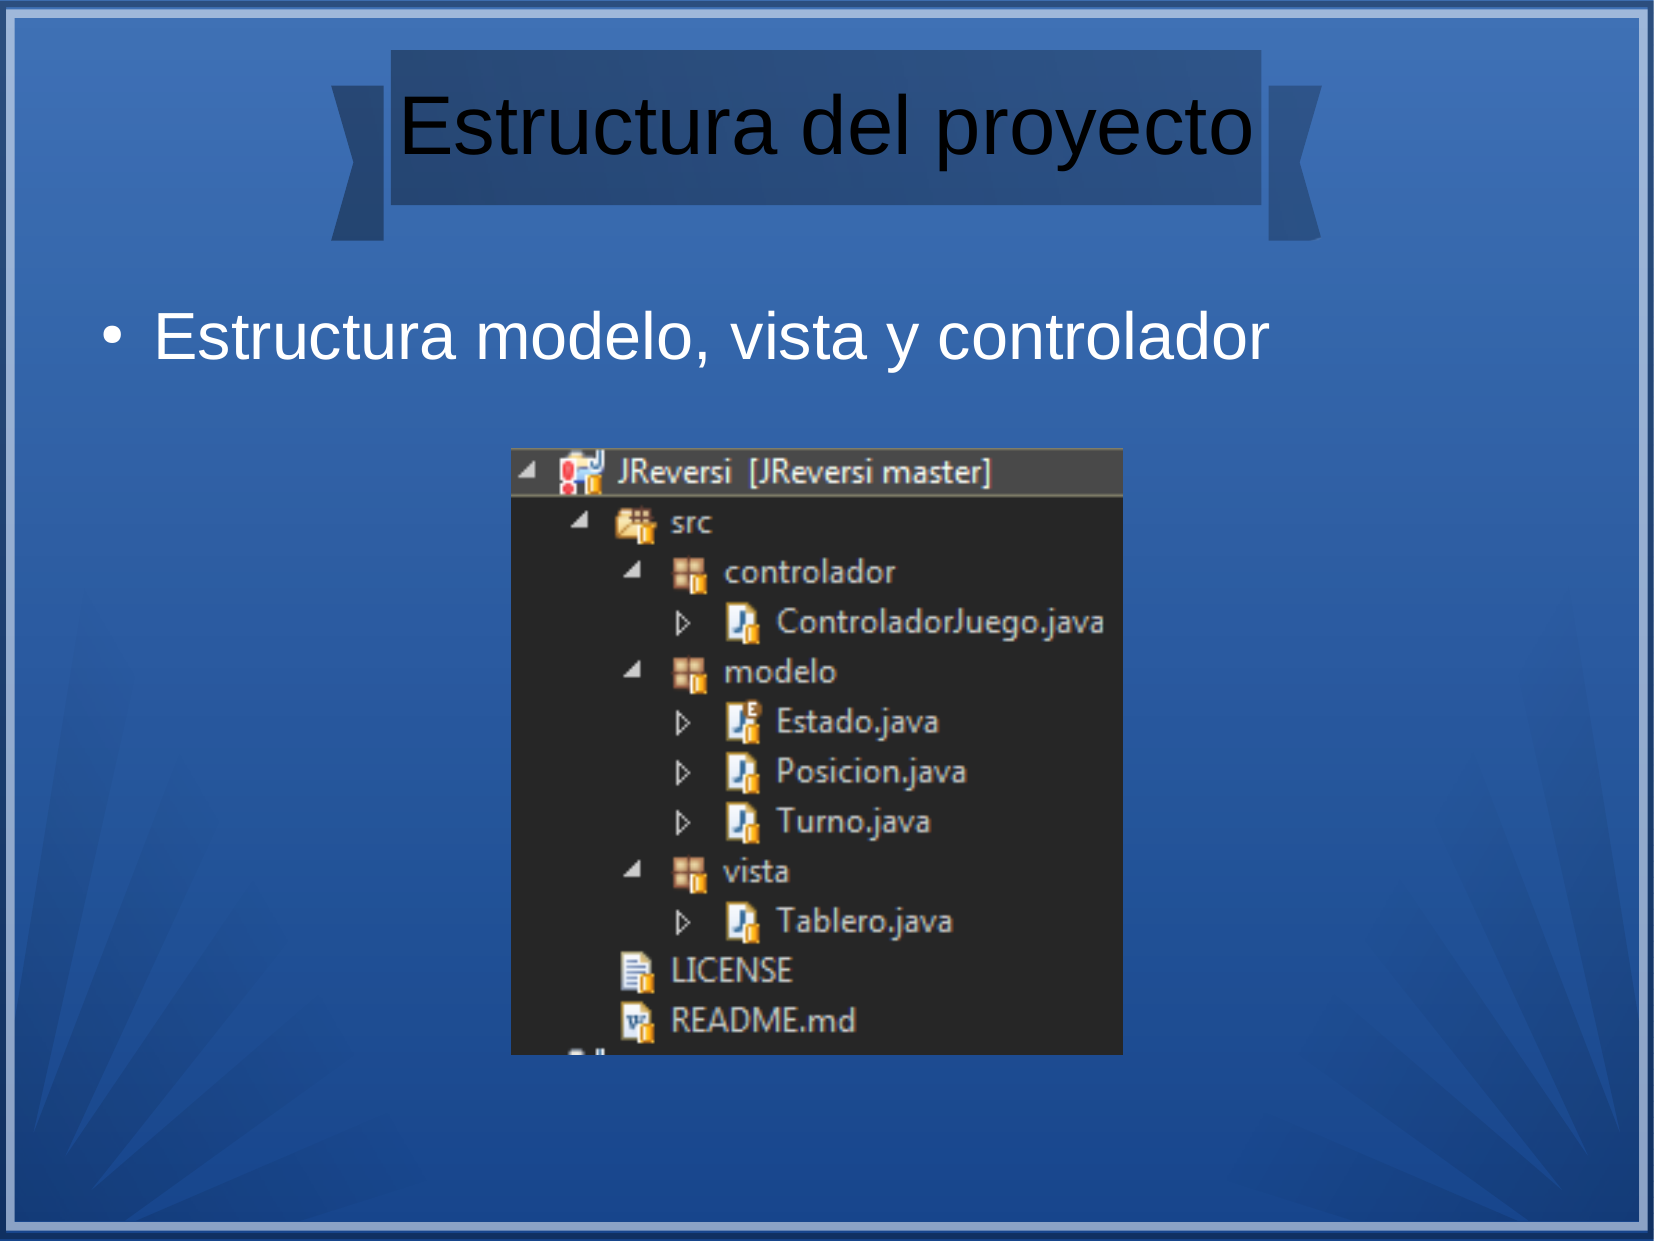

# Estructura del proyecto
Estructura modelo, vista y controlador